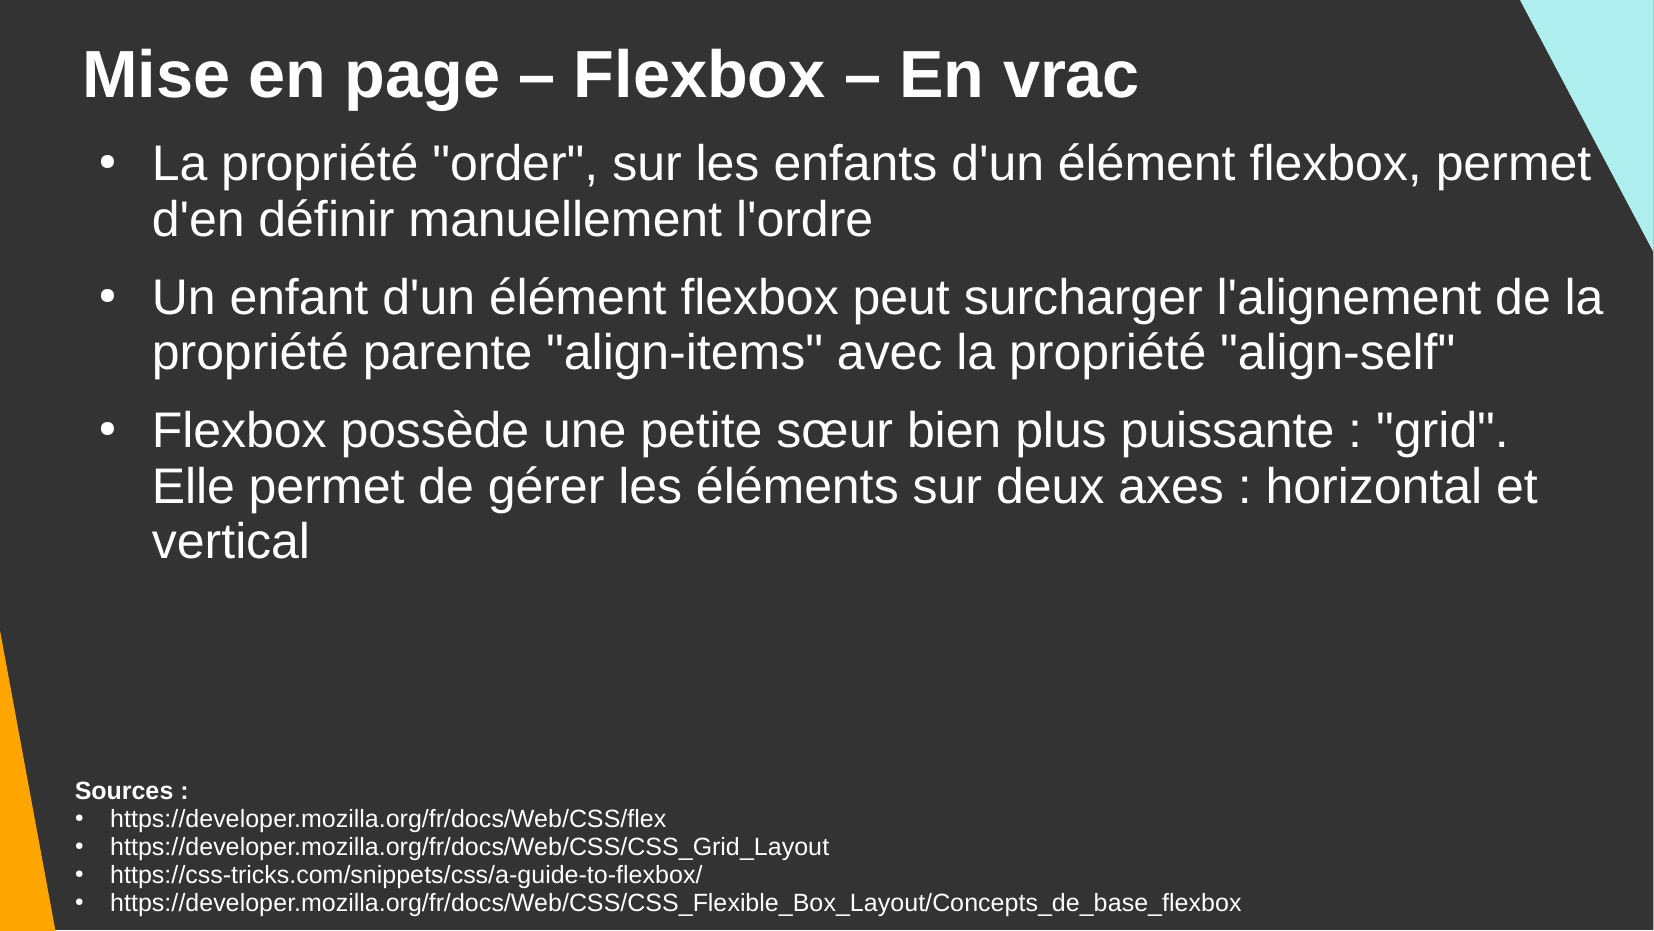

# Mise en page – Flexbox – En vrac
La propriété "order", sur les enfants d'un élément flexbox, permet d'en définir manuellement l'ordre
Un enfant d'un élément flexbox peut surcharger l'alignement de la propriété parente "align-items" avec la propriété "align-self"
Flexbox possède une petite sœur bien plus puissante : "grid". Elle permet de gérer les éléments sur deux axes : horizontal et vertical
Sources :
https://developer.mozilla.org/fr/docs/Web/CSS/flex
https://developer.mozilla.org/fr/docs/Web/CSS/CSS_Grid_Layout
https://css-tricks.com/snippets/css/a-guide-to-flexbox/
https://developer.mozilla.org/fr/docs/Web/CSS/CSS_Flexible_Box_Layout/Concepts_de_base_flexbox